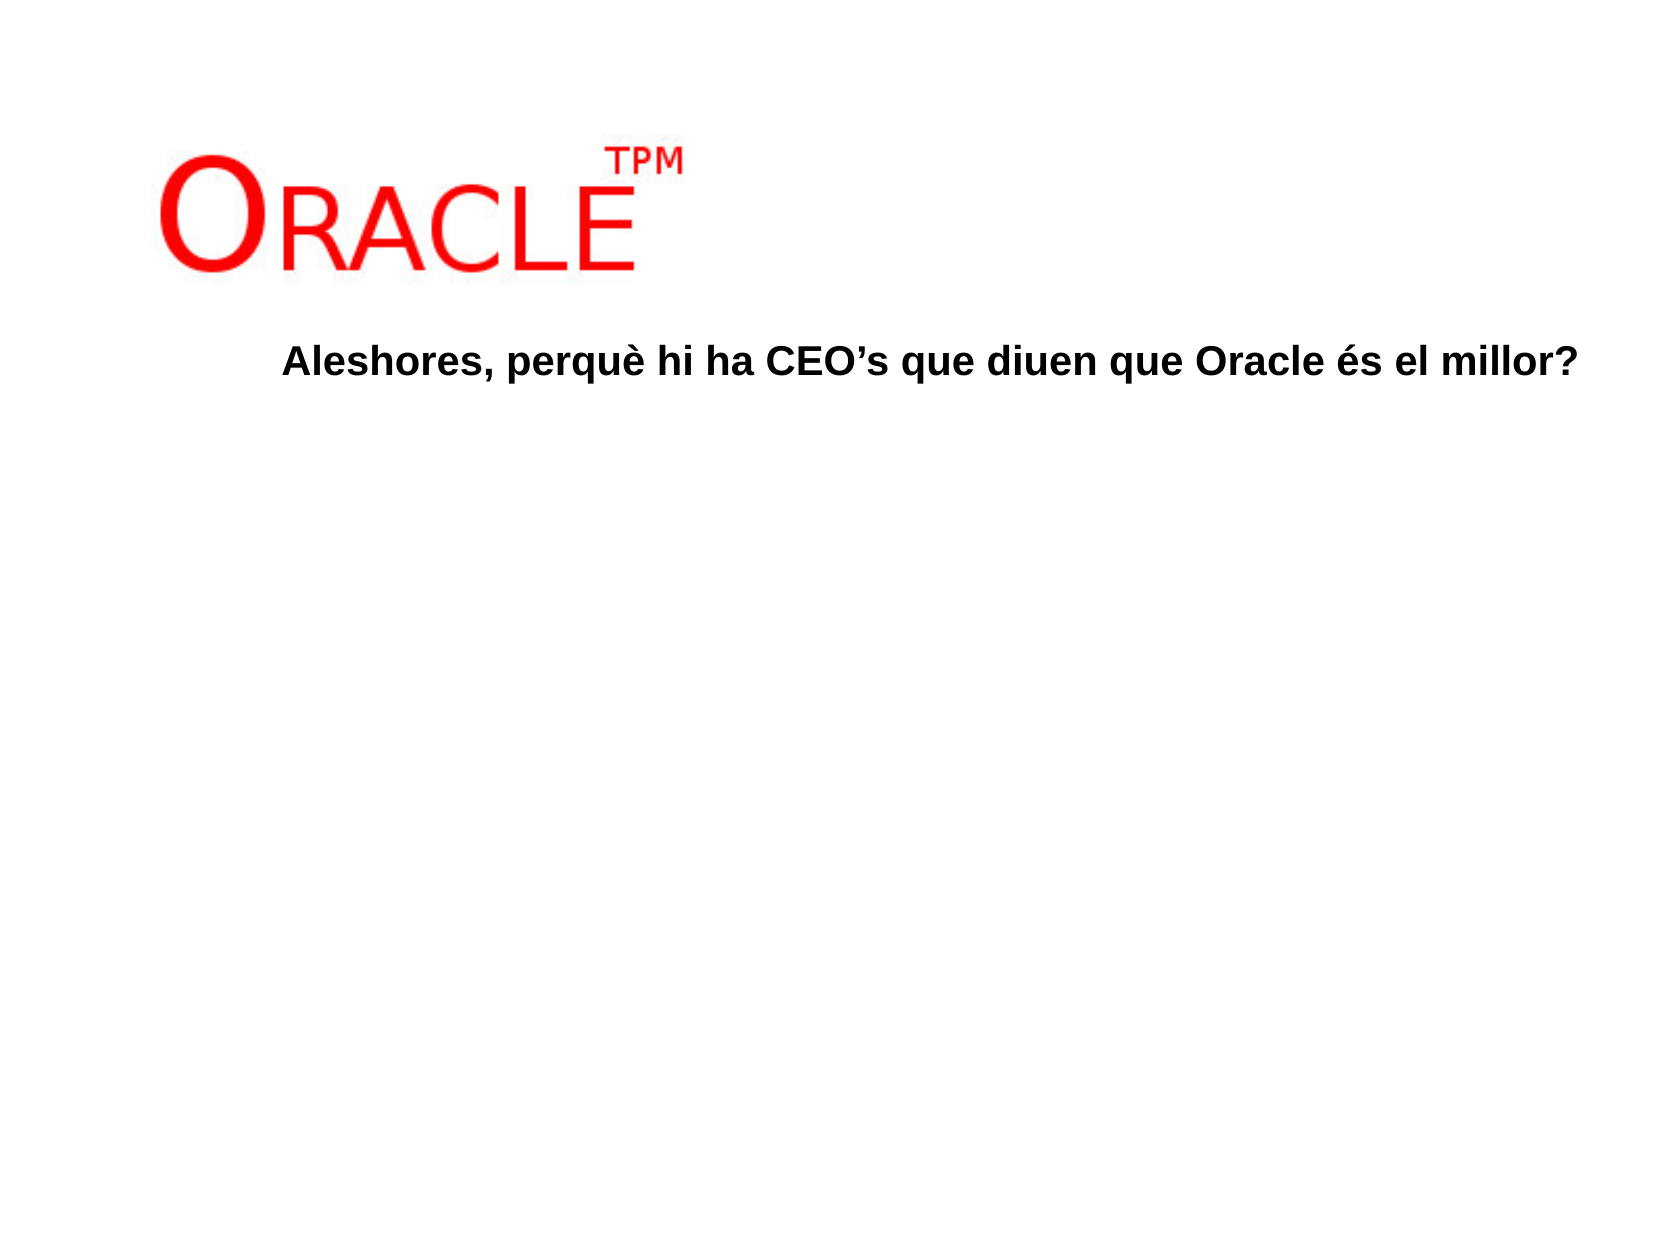

Aleshores, perquè hi ha CEO’s que diuen que Oracle és el millor?